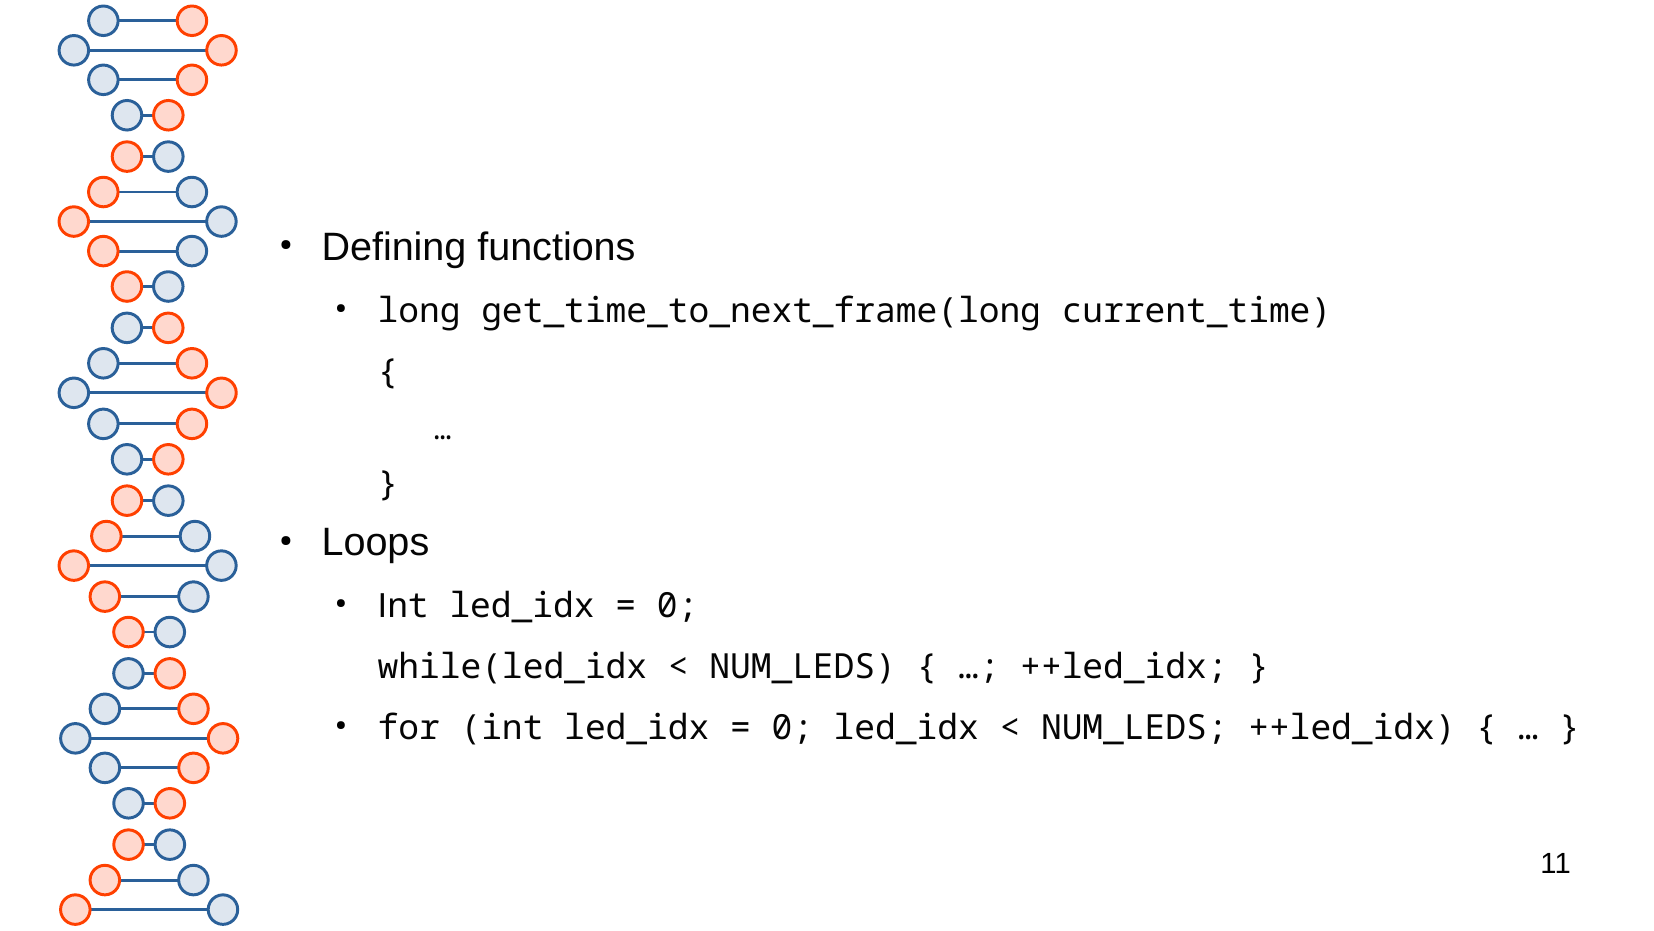

#
Defining functions
long get_time_to_next_frame(long current_time)
{
…
}
Loops
Int led_idx = 0;
while(led_idx < NUM_LEDS) { …; ++led_idx; }
for (int led_idx = 0; led_idx < NUM_LEDS; ++led_idx) { … }
11